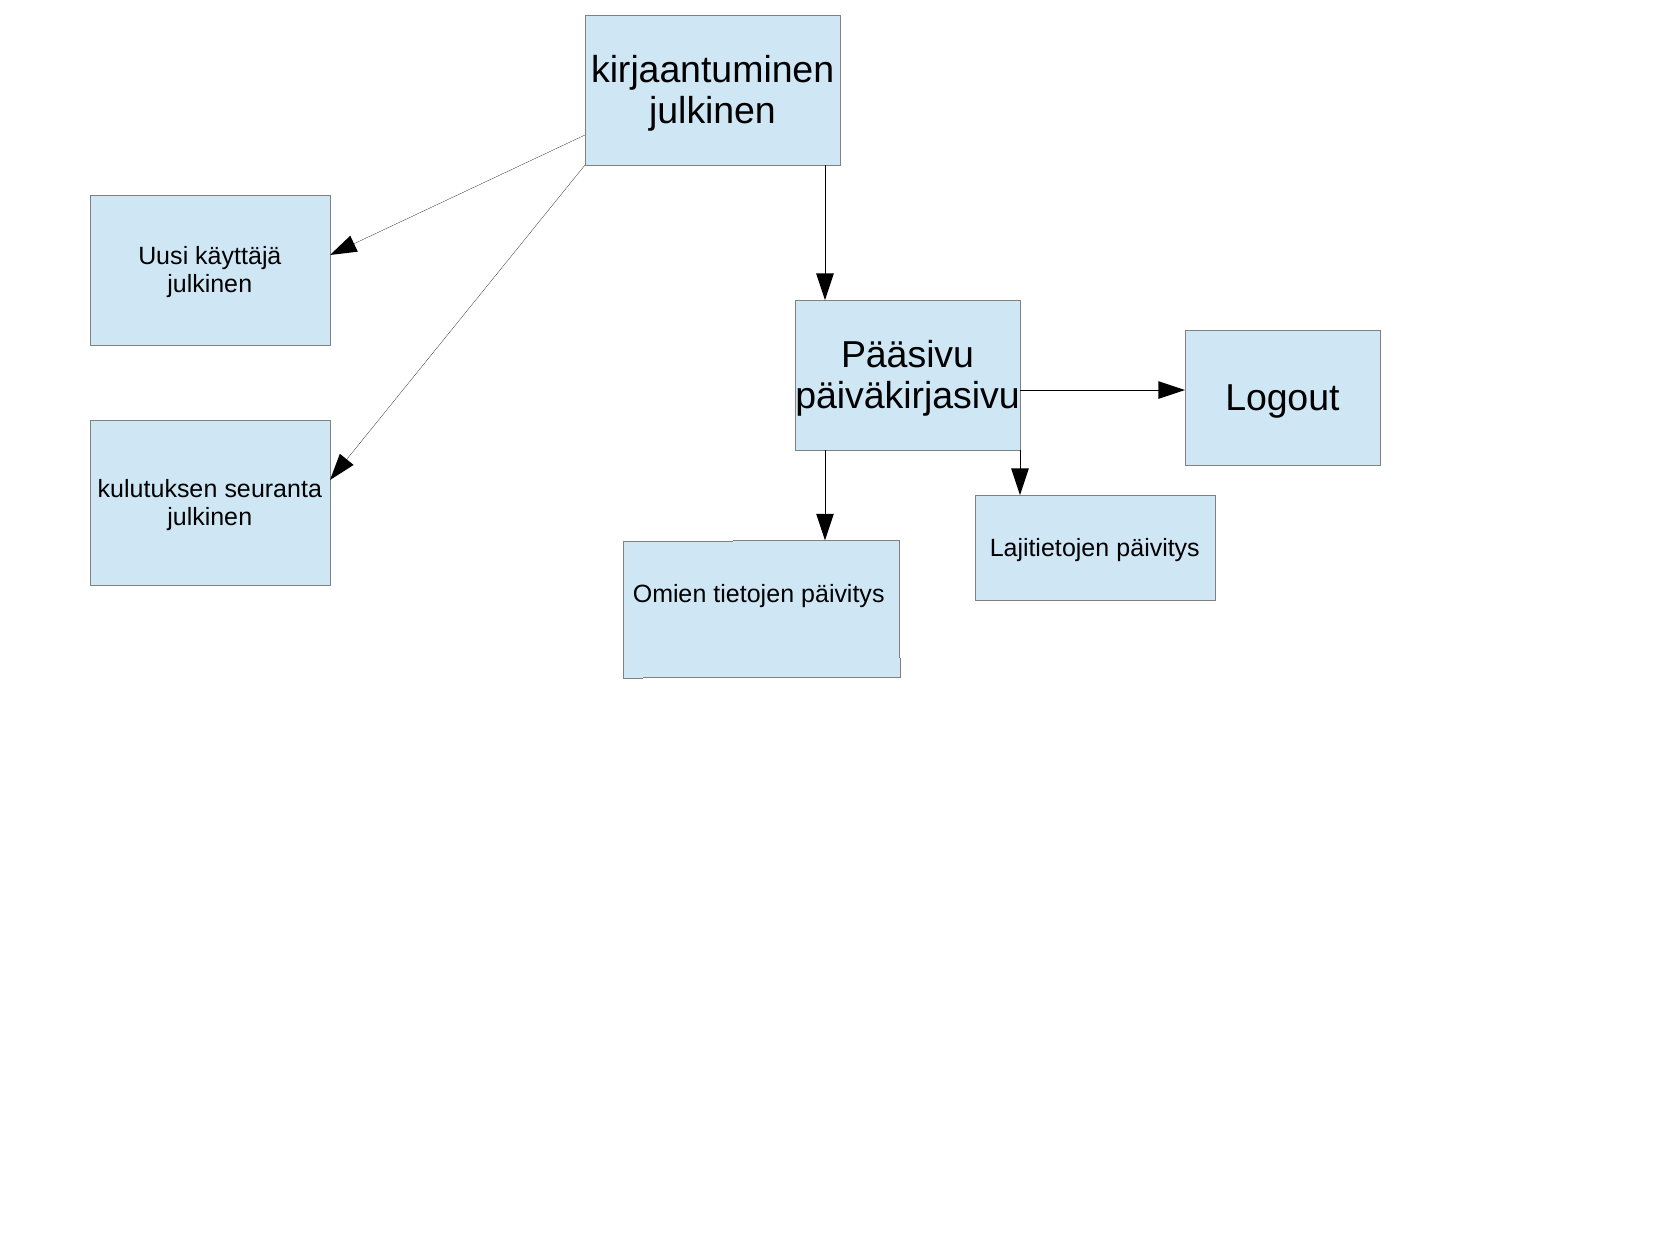

kirjaantuminen
julkinen
Uusi käyttäjä
julkinen
Pääsivu
päiväkirjasivu
Logout
kulutuksen seuranta
julkinen
Lajitietojen päivitys
Omien tietojen päivitys